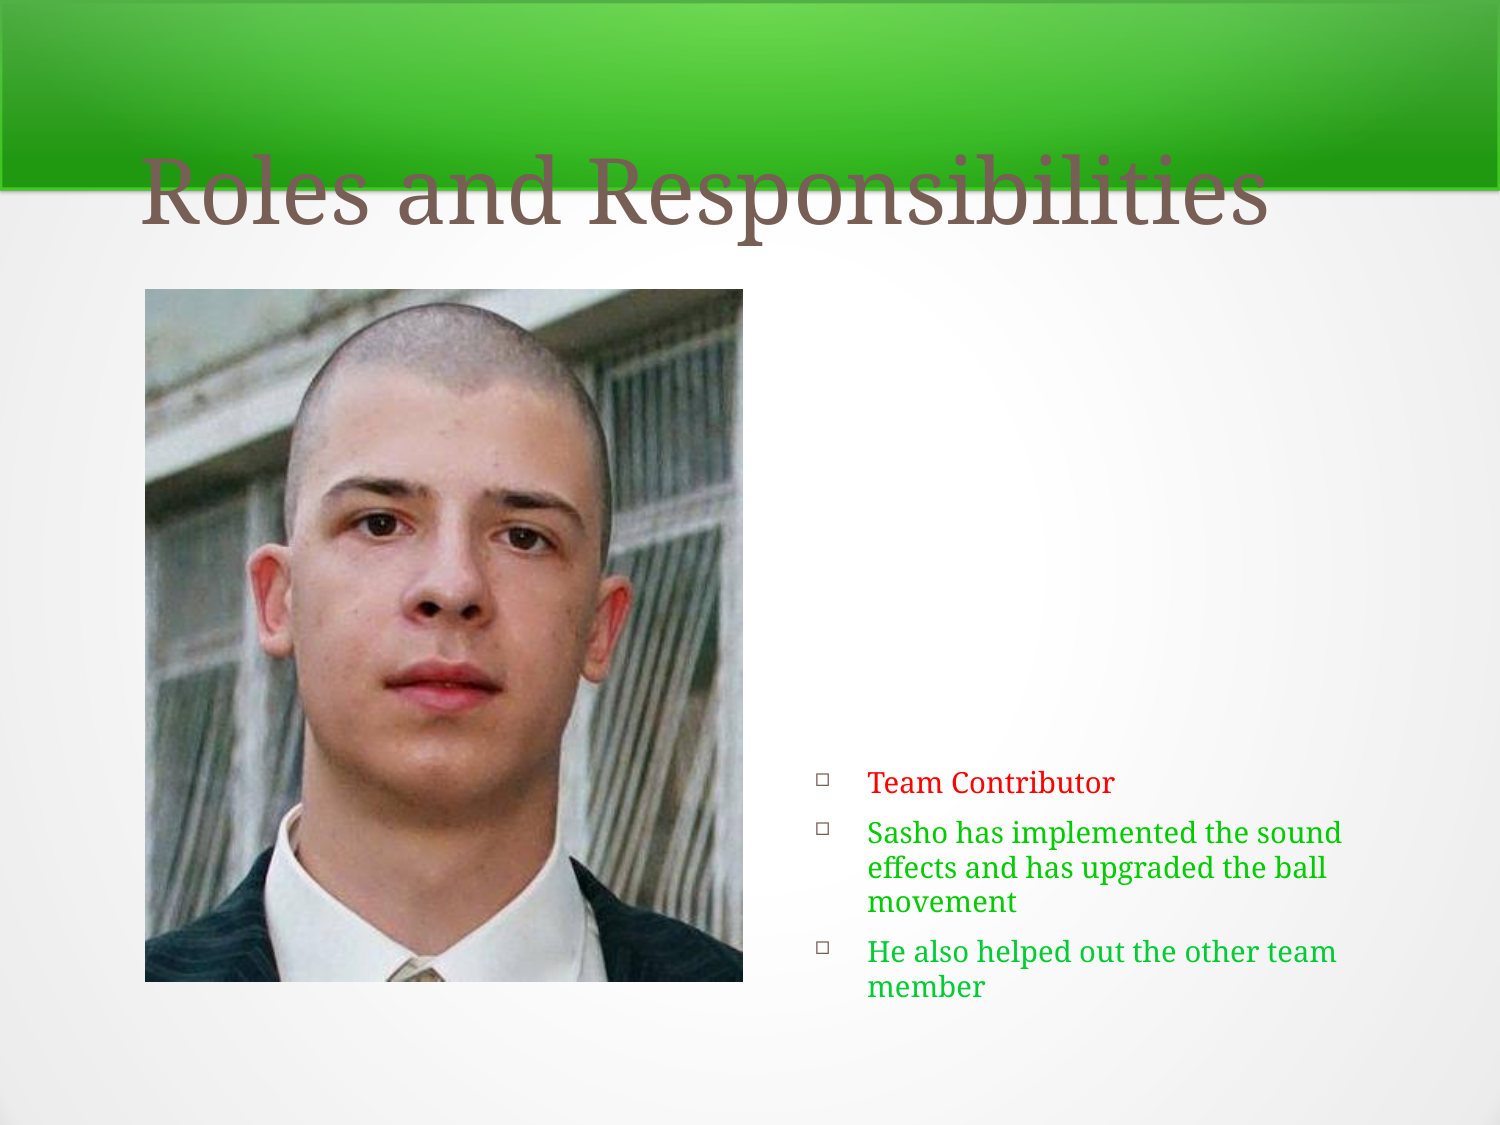

Roles and Responsibilities
# Team Contributor
Sasho has implemented the sound effects and has upgraded the ball movement
He also helped out the other team member